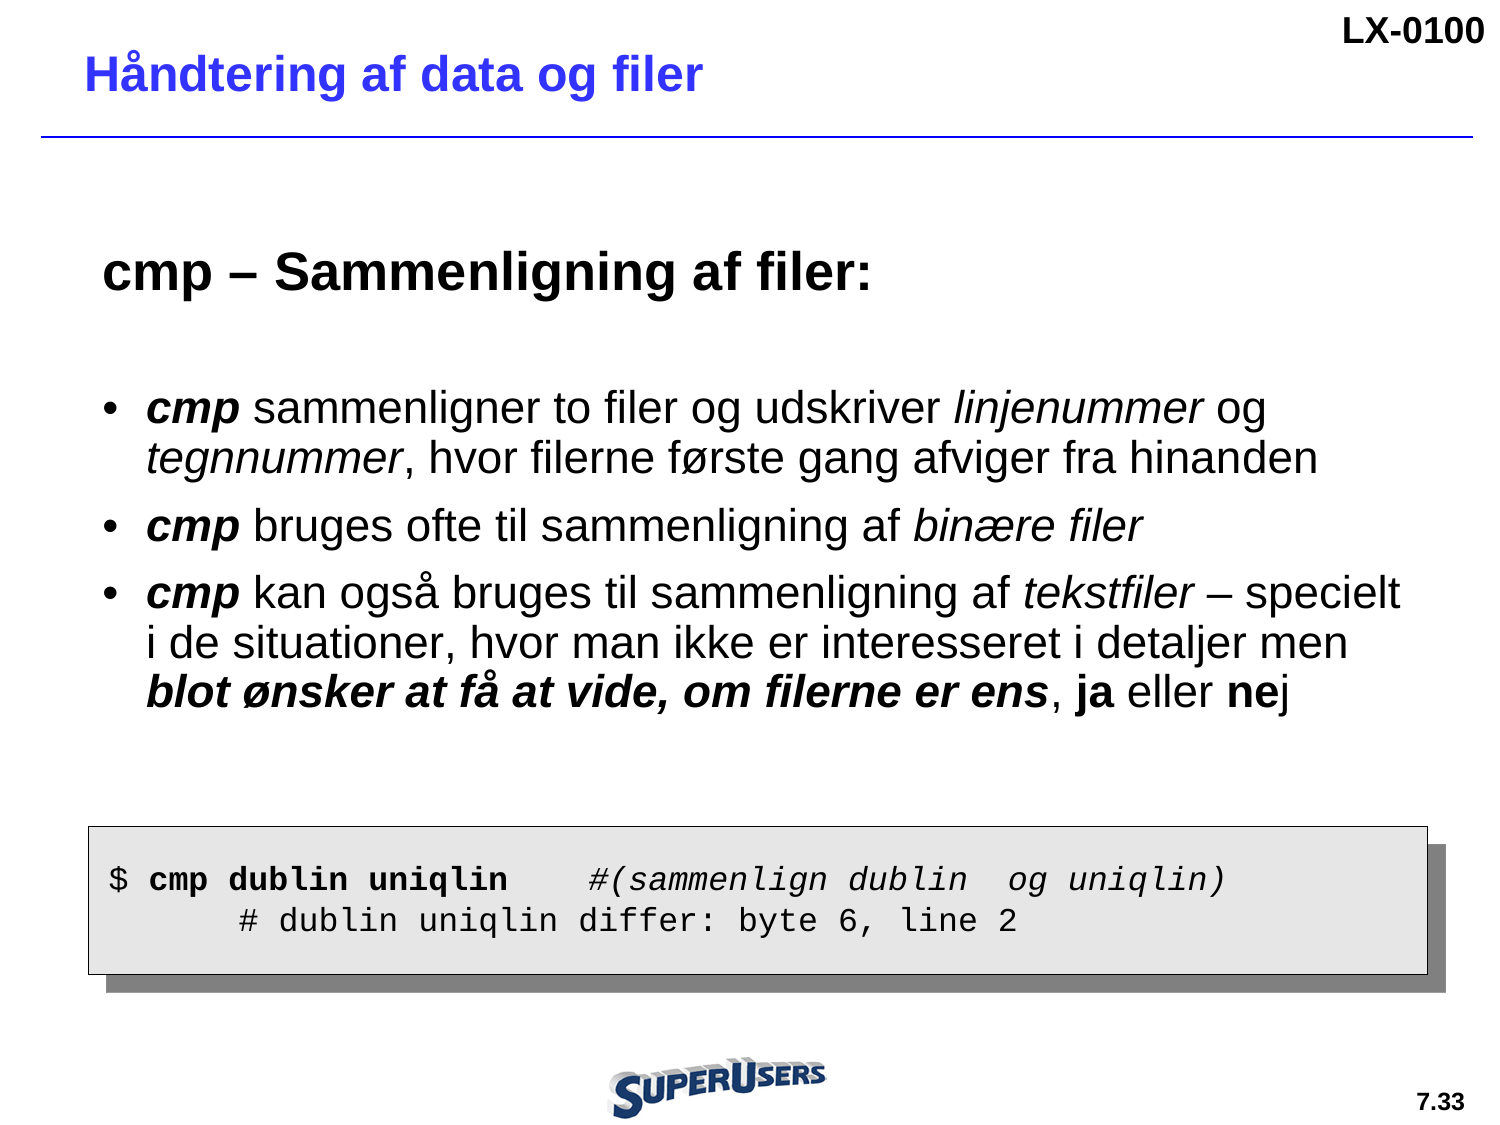

# Håndtering af data og filer
cmp – Sammenligning af filer:
cmp sammenligner to filer og udskriver linjenummer og tegnnummer, hvor filerne første gang afviger fra hinan­den
cmp bruges ofte til sammenligning af binære filer
cmp kan også bruges til sammenligning af tekstfiler – specielt i de situationer, hvor man ikke er interesseret i detaljer men blot ønsker at få at vide, om filerne er ens, ja eller nej
 $ cmp dublin uniqlin #(sammenlign dublin og uniqlin)
 	# dublin uniqlin differ: byte 6, line 2